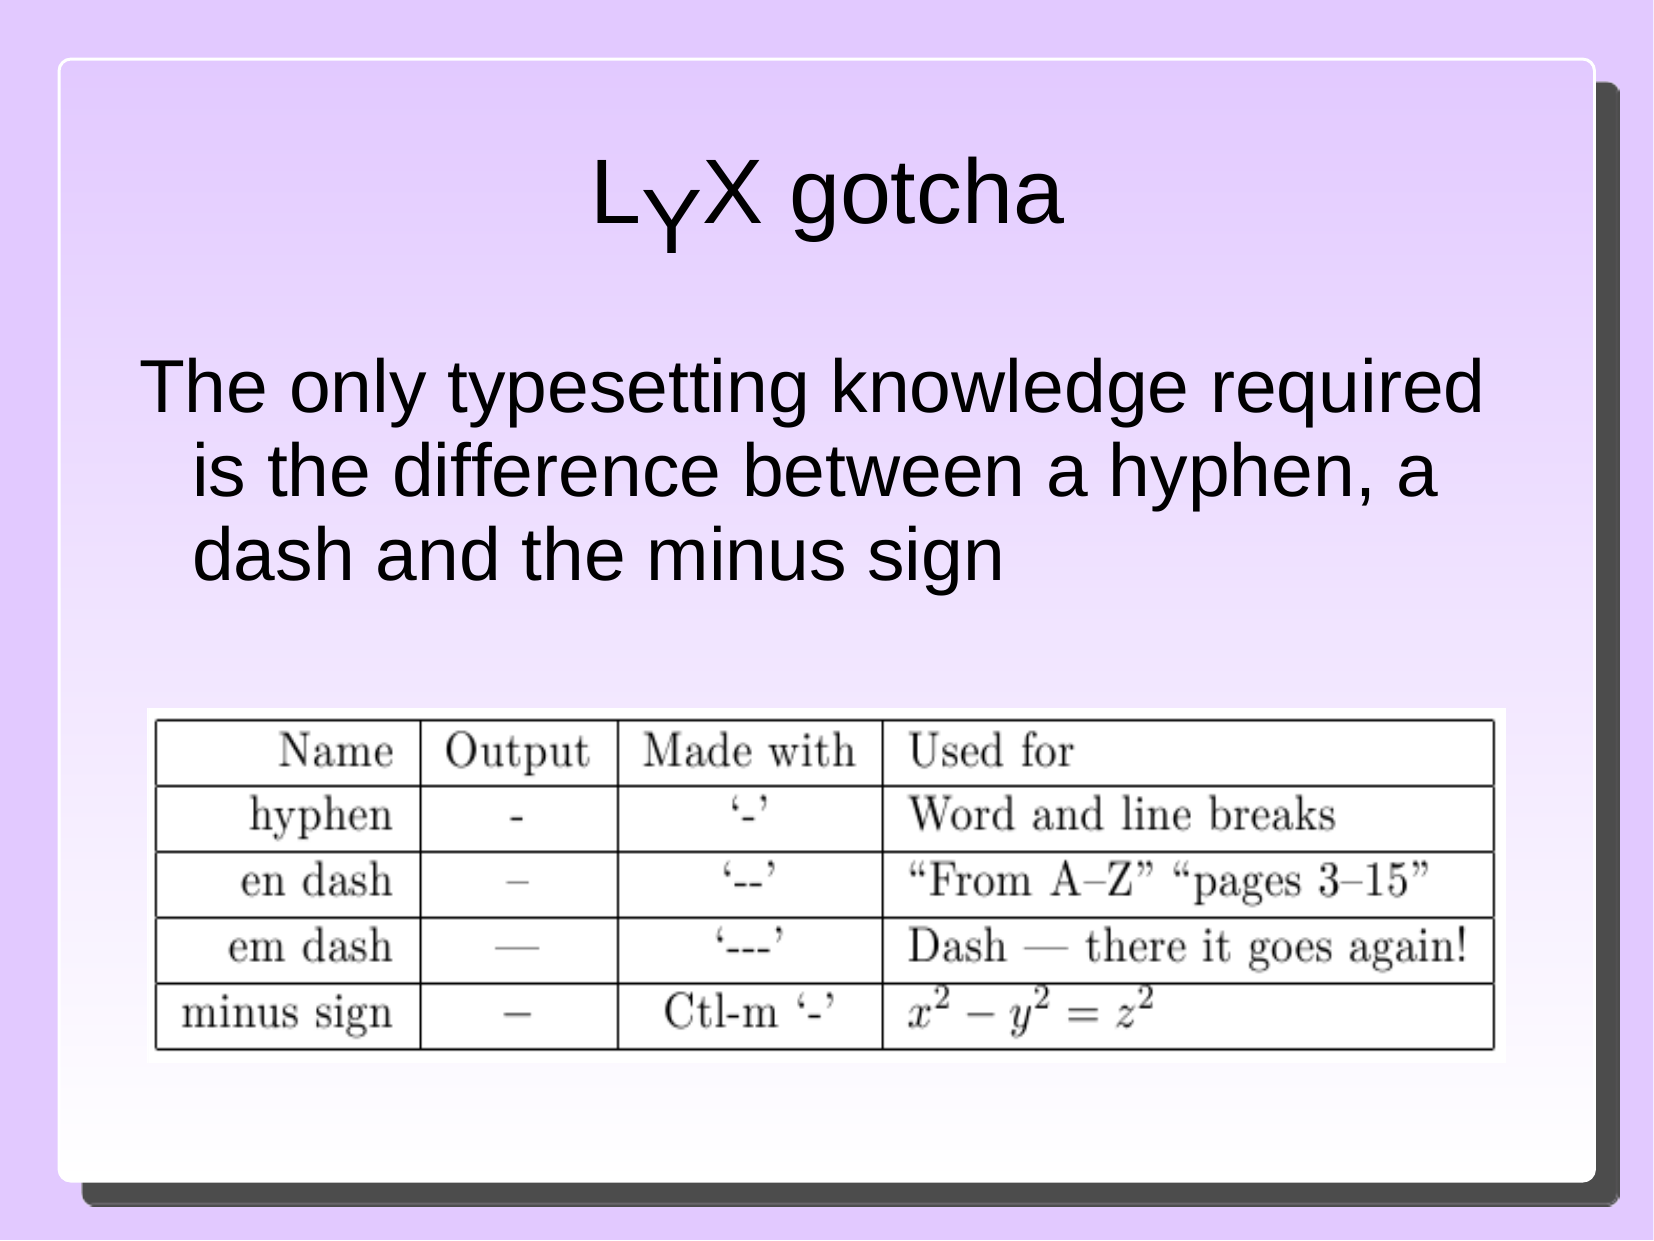

# LYX gotcha
The only typesetting knowledge required is the difference between a hyphen, a dash and the minus sign